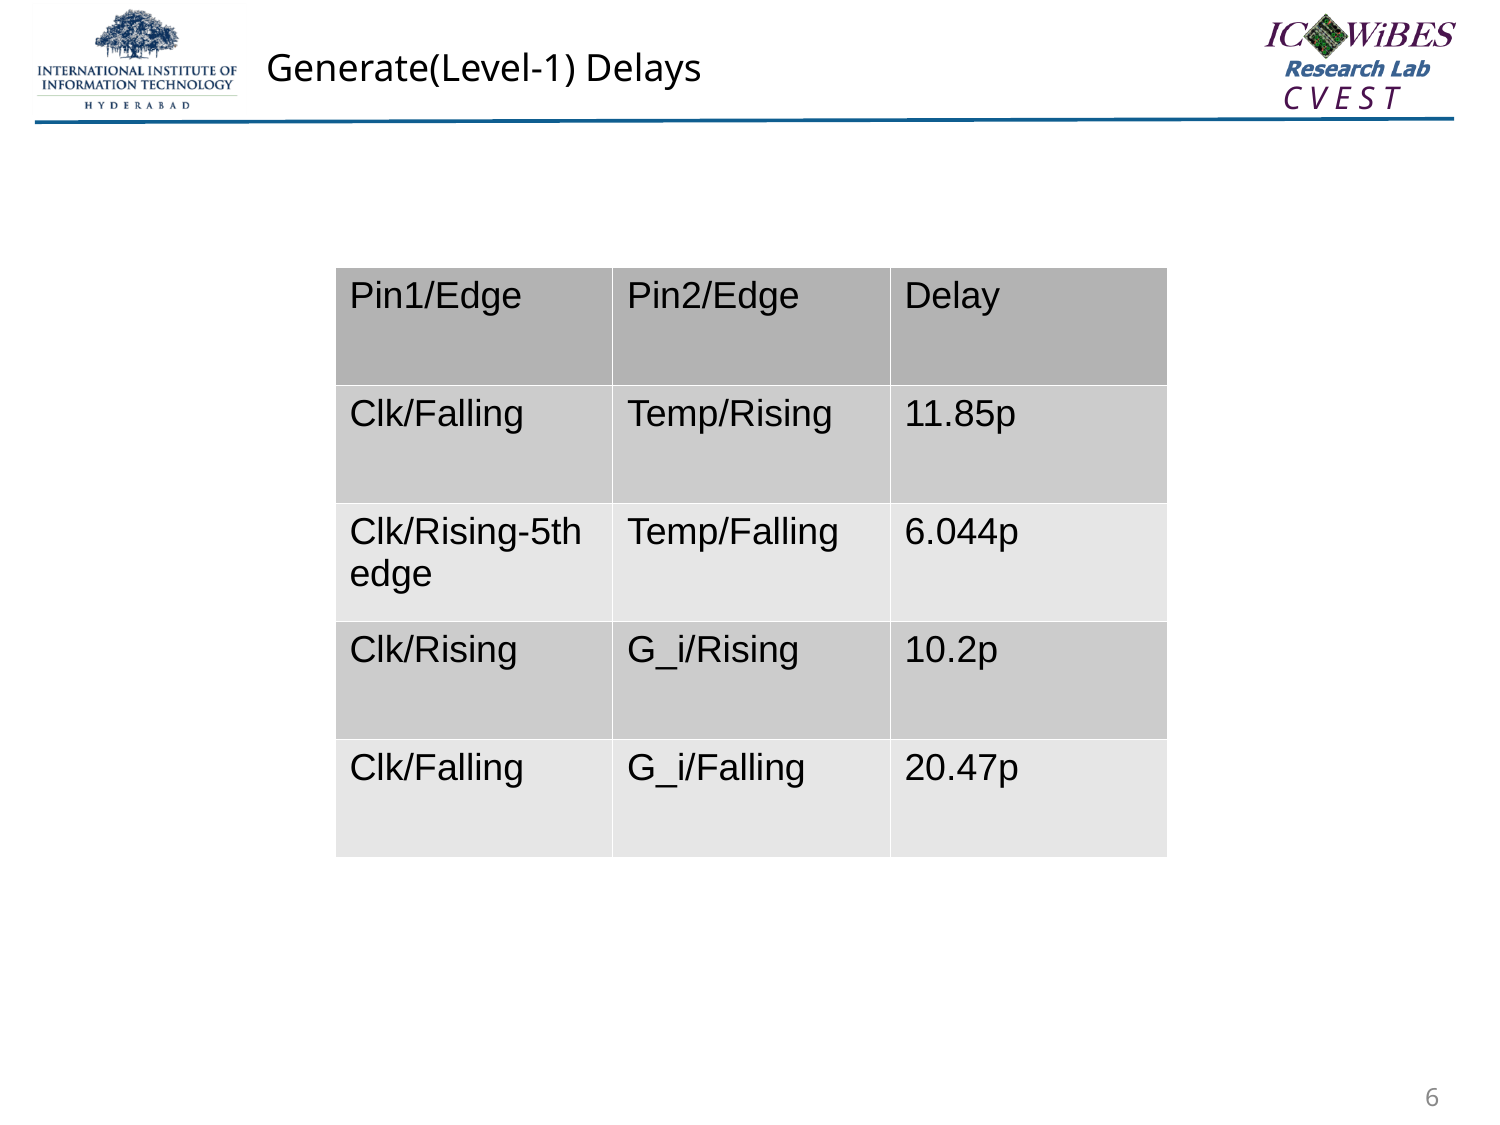

# Generate(Level-1) Delays
| Pin1/Edge | Pin2/Edge | Delay |
| --- | --- | --- |
| Clk/Falling | Temp/Rising | 11.85p |
| Clk/Rising-5th edge | Temp/Falling | 6.044p |
| Clk/Rising | G\_i/Rising | 10.2p |
| Clk/Falling | G\_i/Falling | 20.47p |